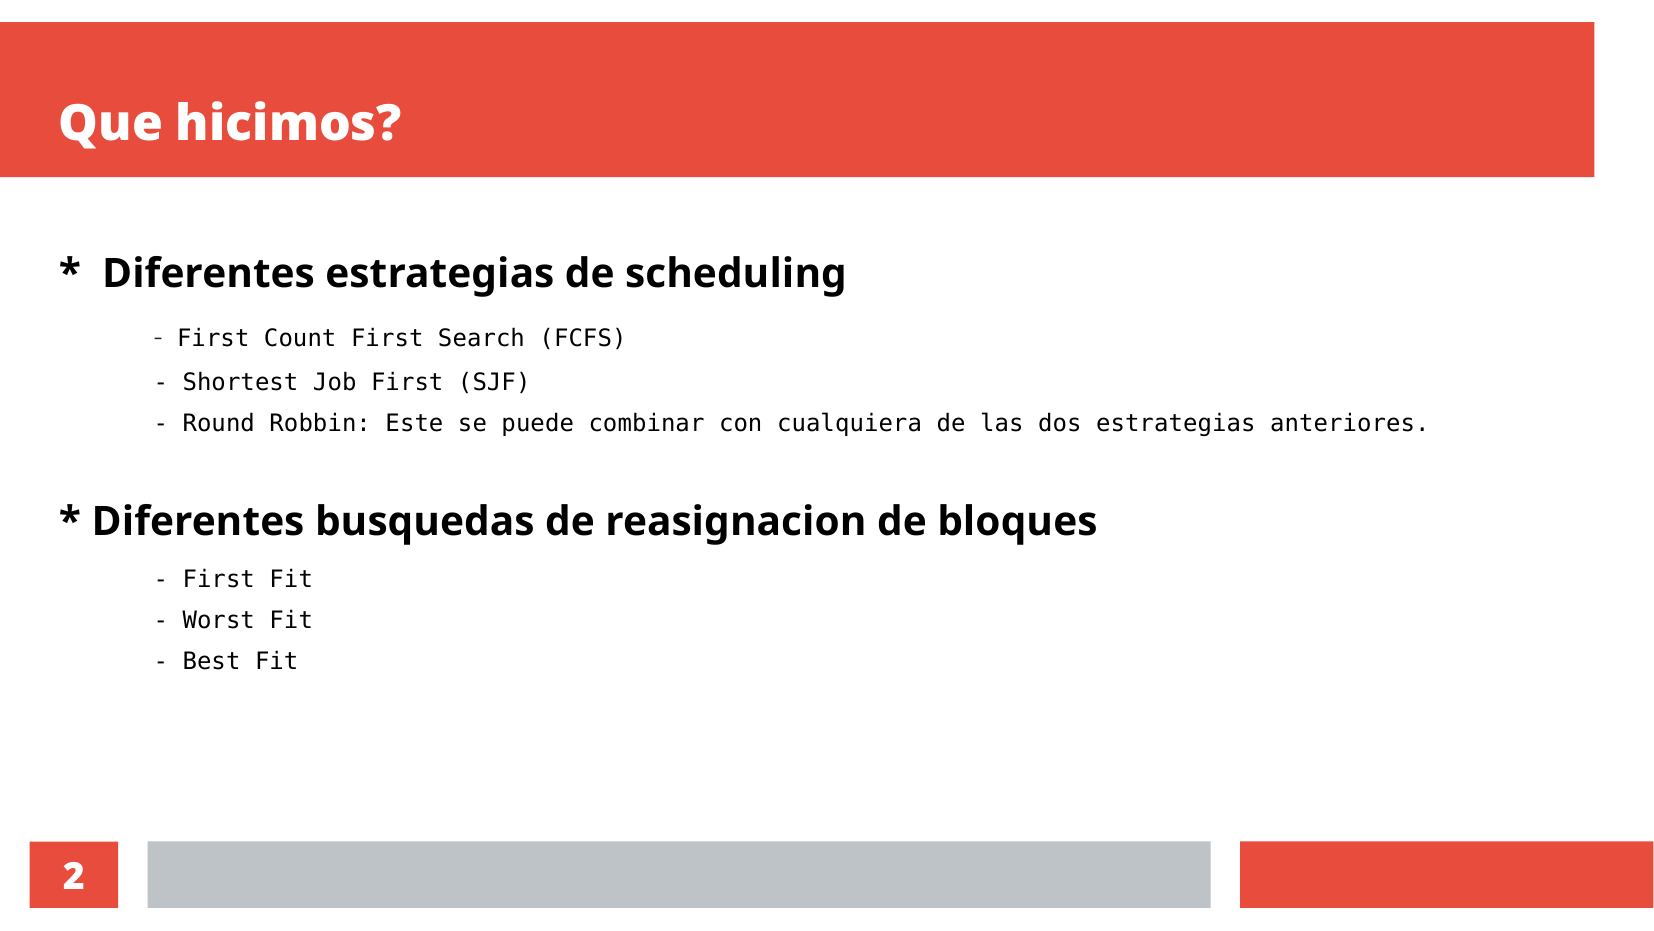

# Que hicimos?
* Diferentes estrategias de scheduling
- First Count First Search (FCFS)
- Shortest Job First (SJF)
- Round Robbin: Este se puede combinar con cualquiera de las dos estrategias anteriores.
* Diferentes busquedas de reasignacion de bloques
- First Fit
- Worst Fit
- Best Fit
2